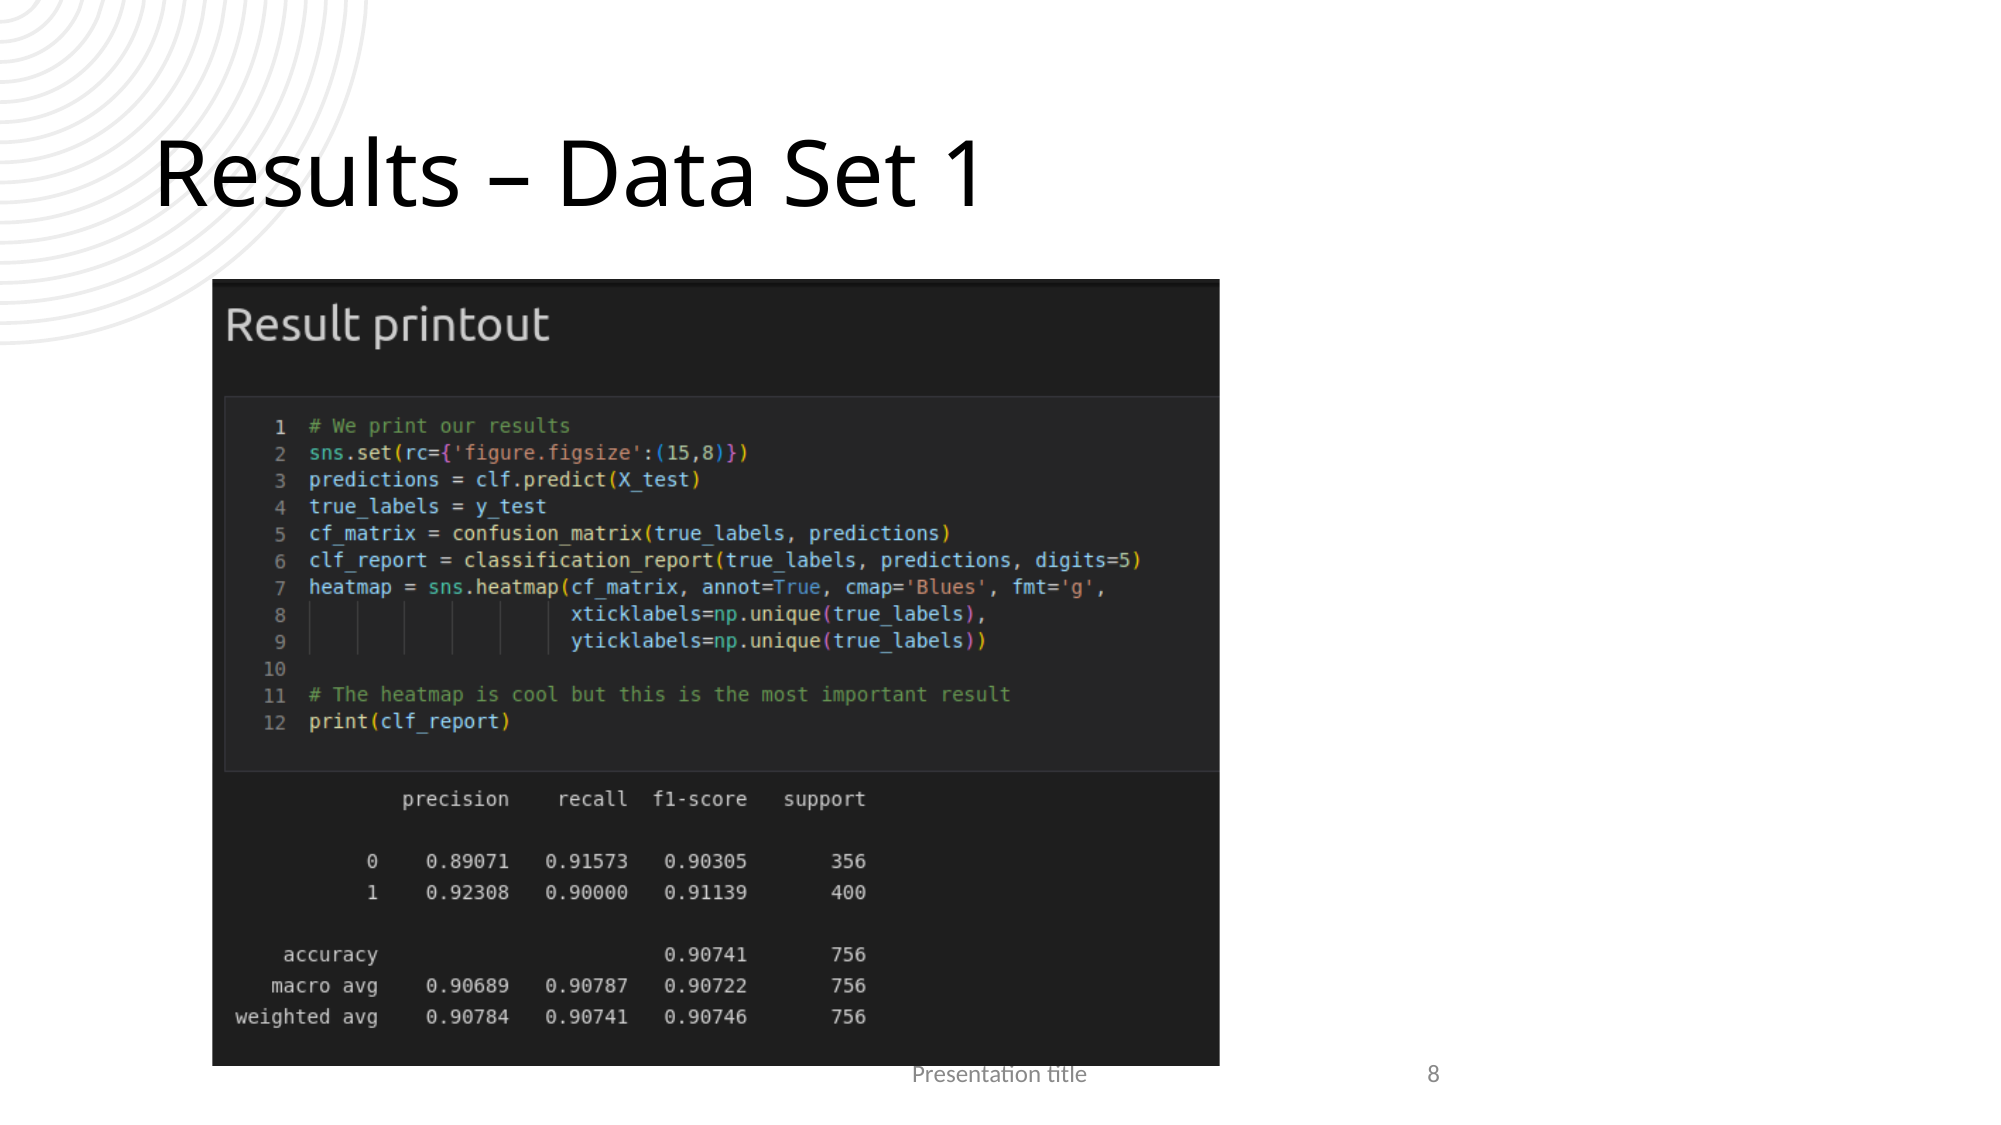

# Results – Data Set 1
Presentation title